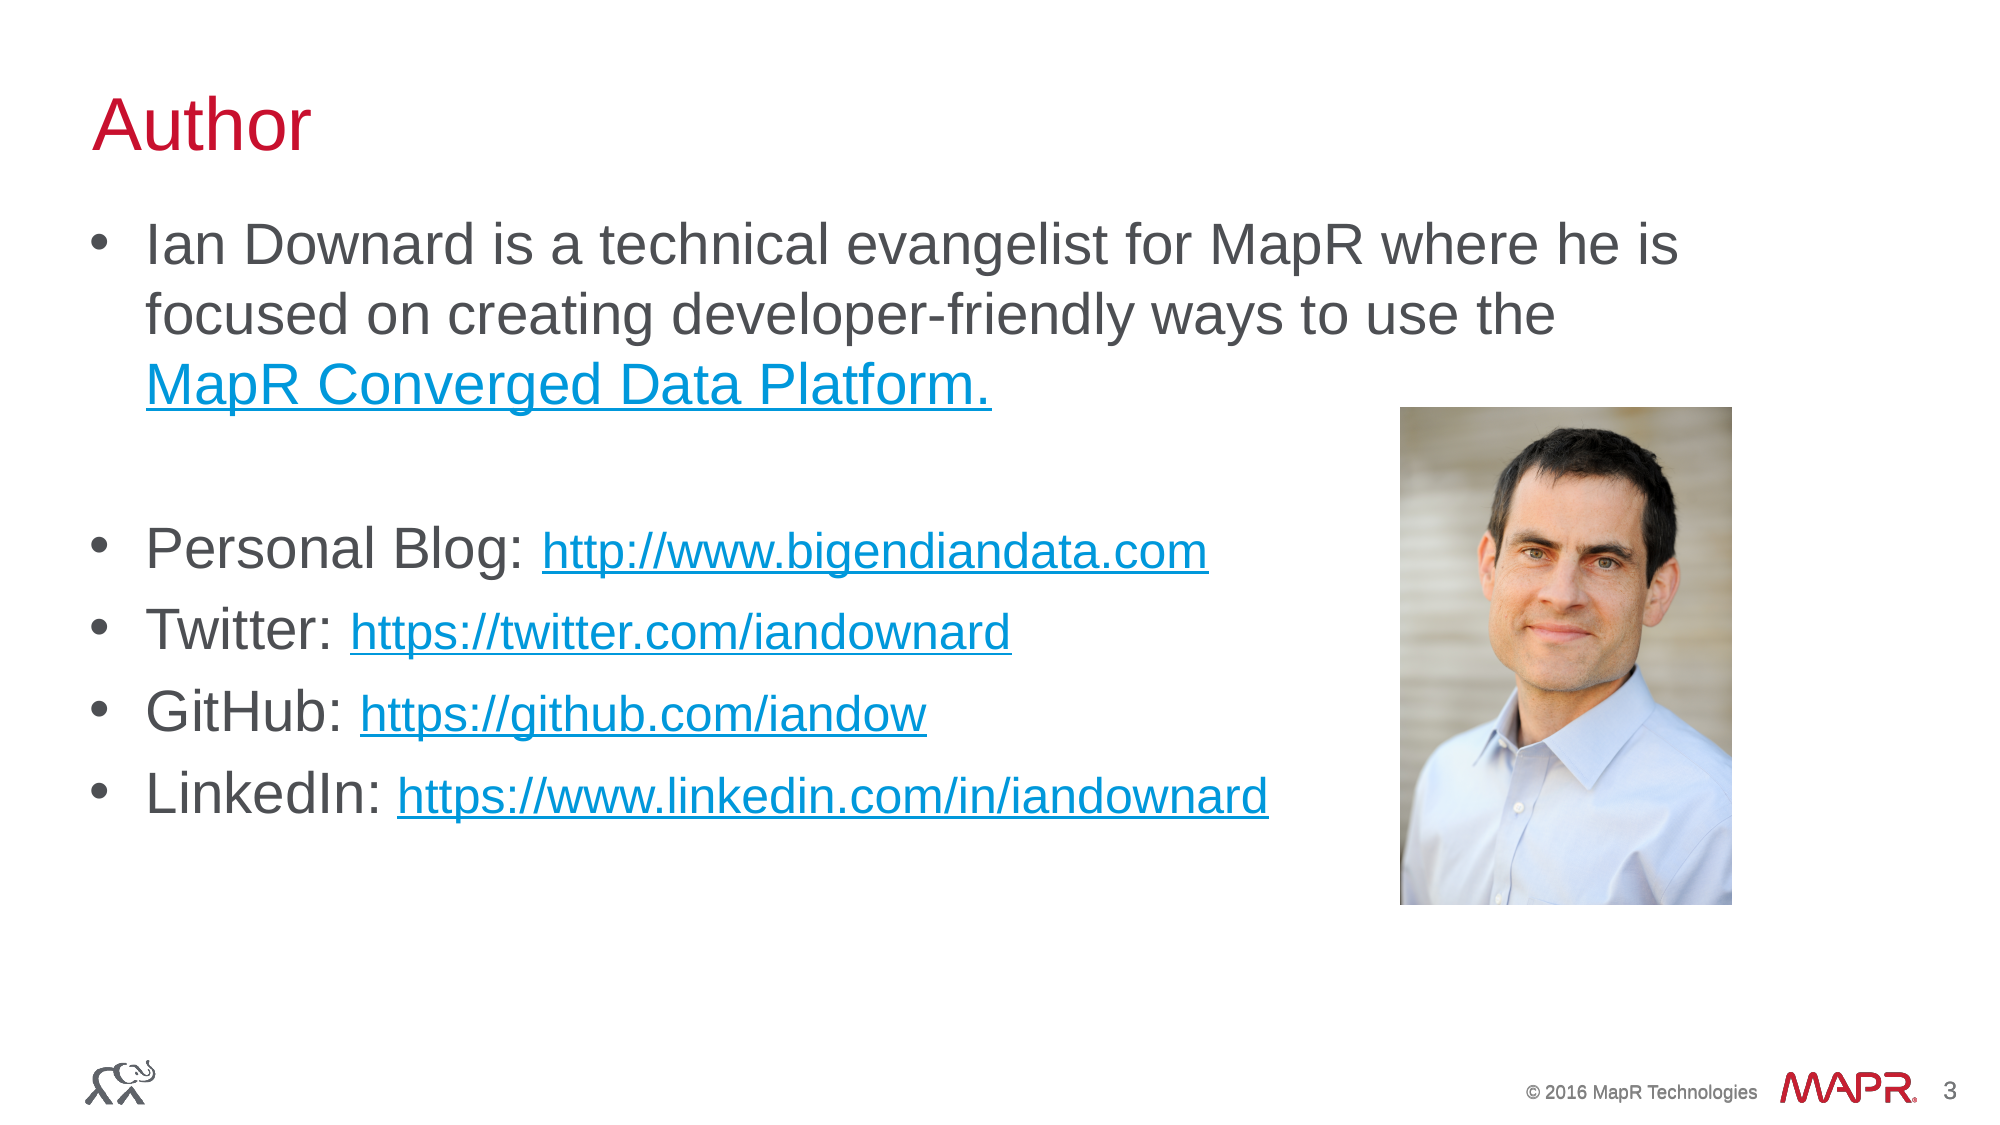

Author
# Ian Downard is a technical evangelist for MapR where he is focused on creating developer-friendly ways to use the MapR Converged Data Platform.
Personal Blog: http://www.bigendiandata.com
Twitter: https://twitter.com/iandownard
GitHub: https://github.com/iandow
LinkedIn: https://www.linkedin.com/in/iandownard